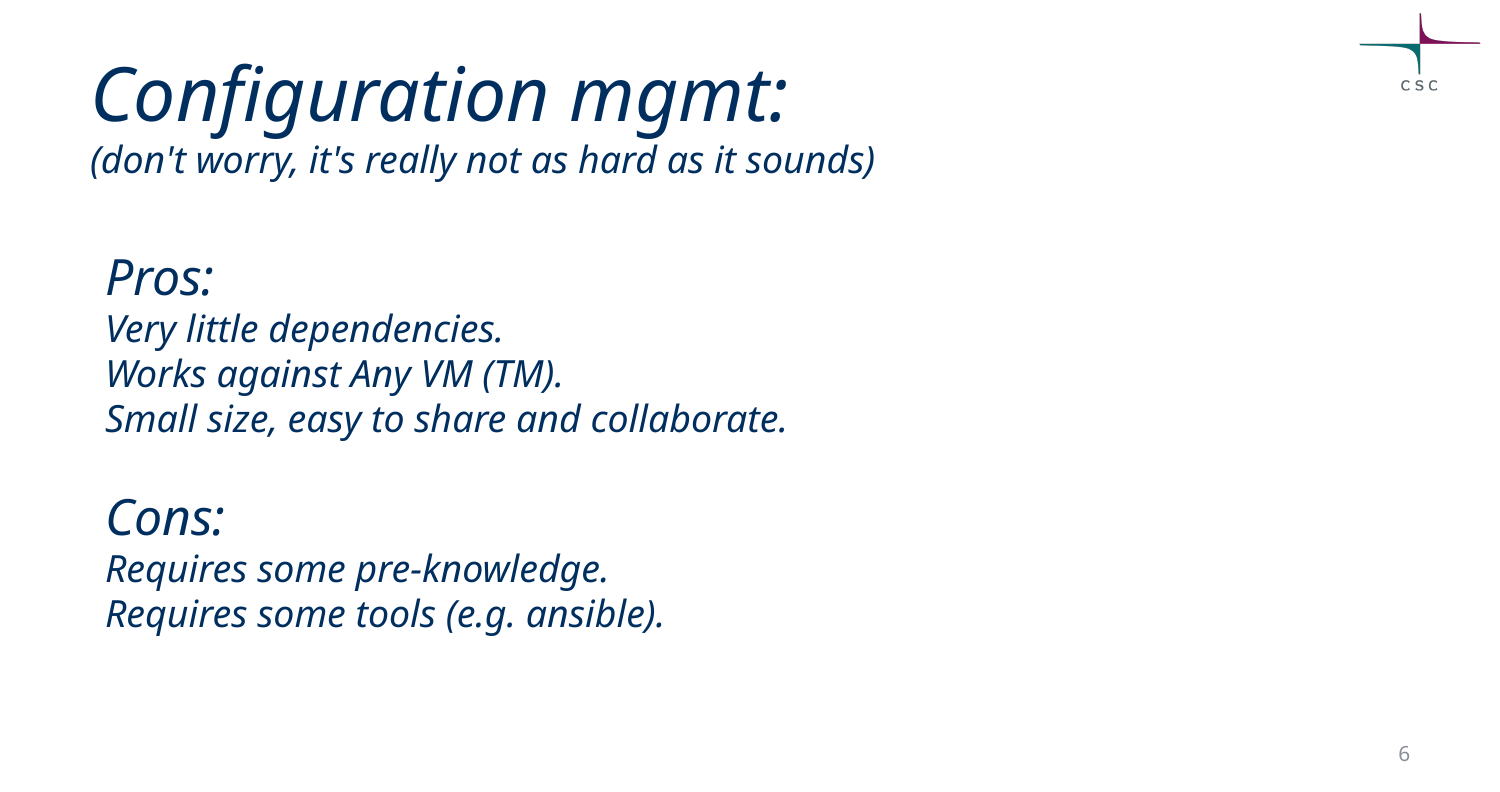

# Configuration mgmt: (don't worry, it's really not as hard as it sounds)
Pros:
Very little dependencies.
Works against Any VM (TM).
Small size, easy to share and collaborate.
Cons:
Requires some pre-knowledge.
Requires some tools (e.g. ansible).